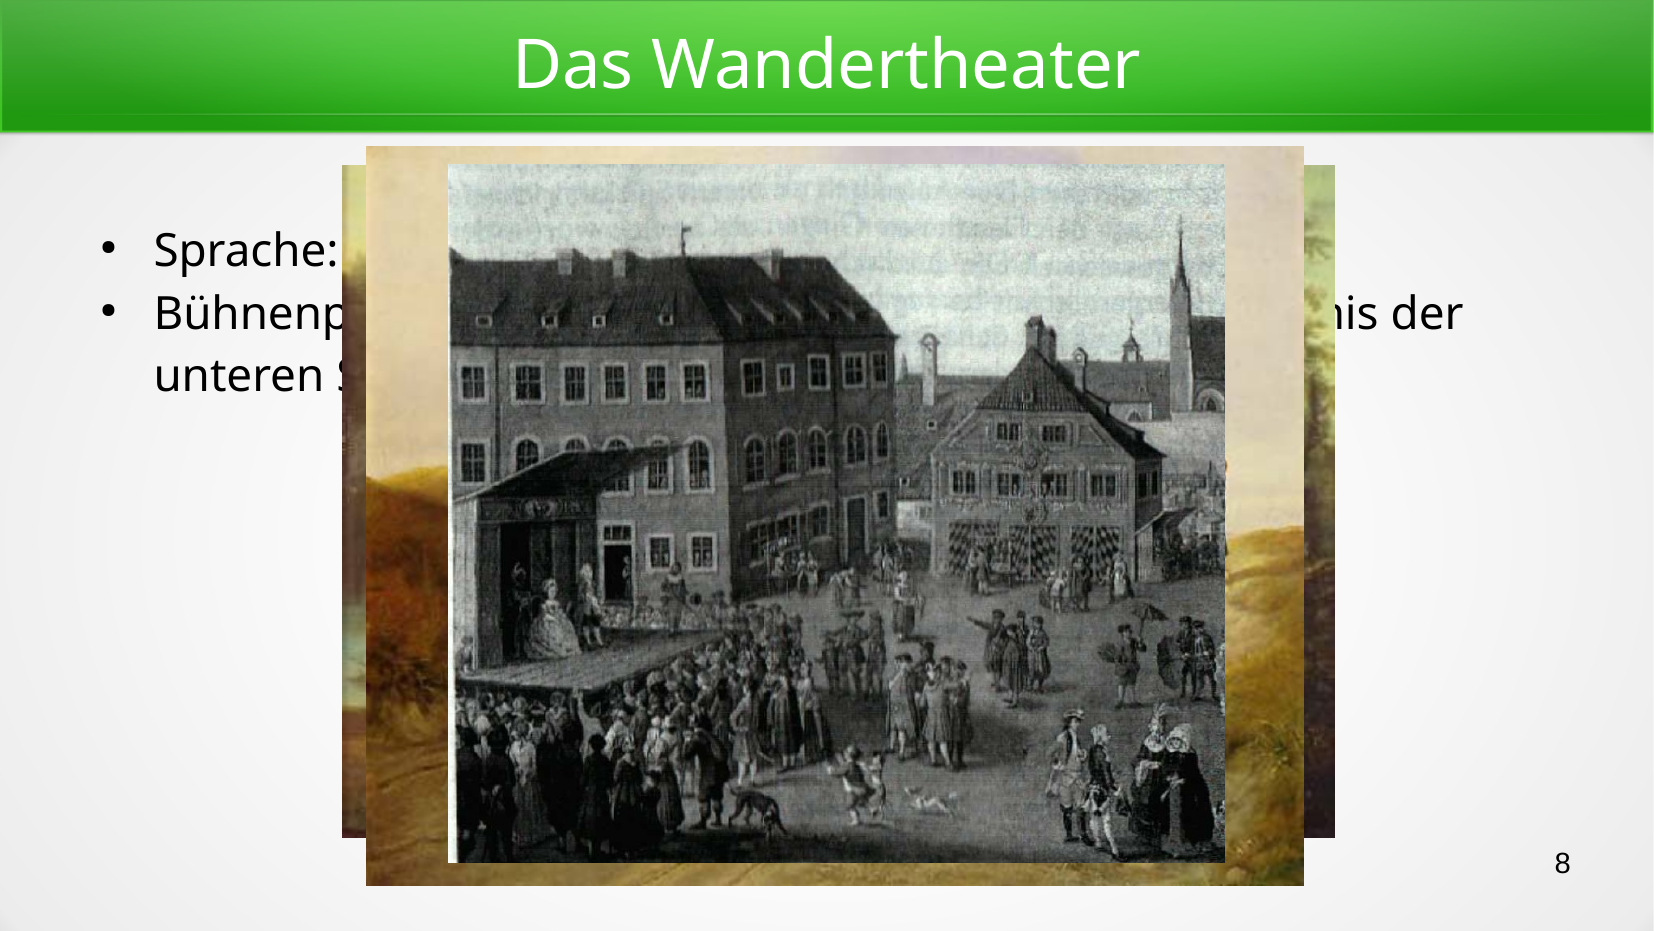

# Das Wandertheater
Sprache: Hochdeutsch, z.T. mit Dialekt
Bühnenprogramm orientiert am Unterhaltungsbedürfnis der unteren Schichten
8